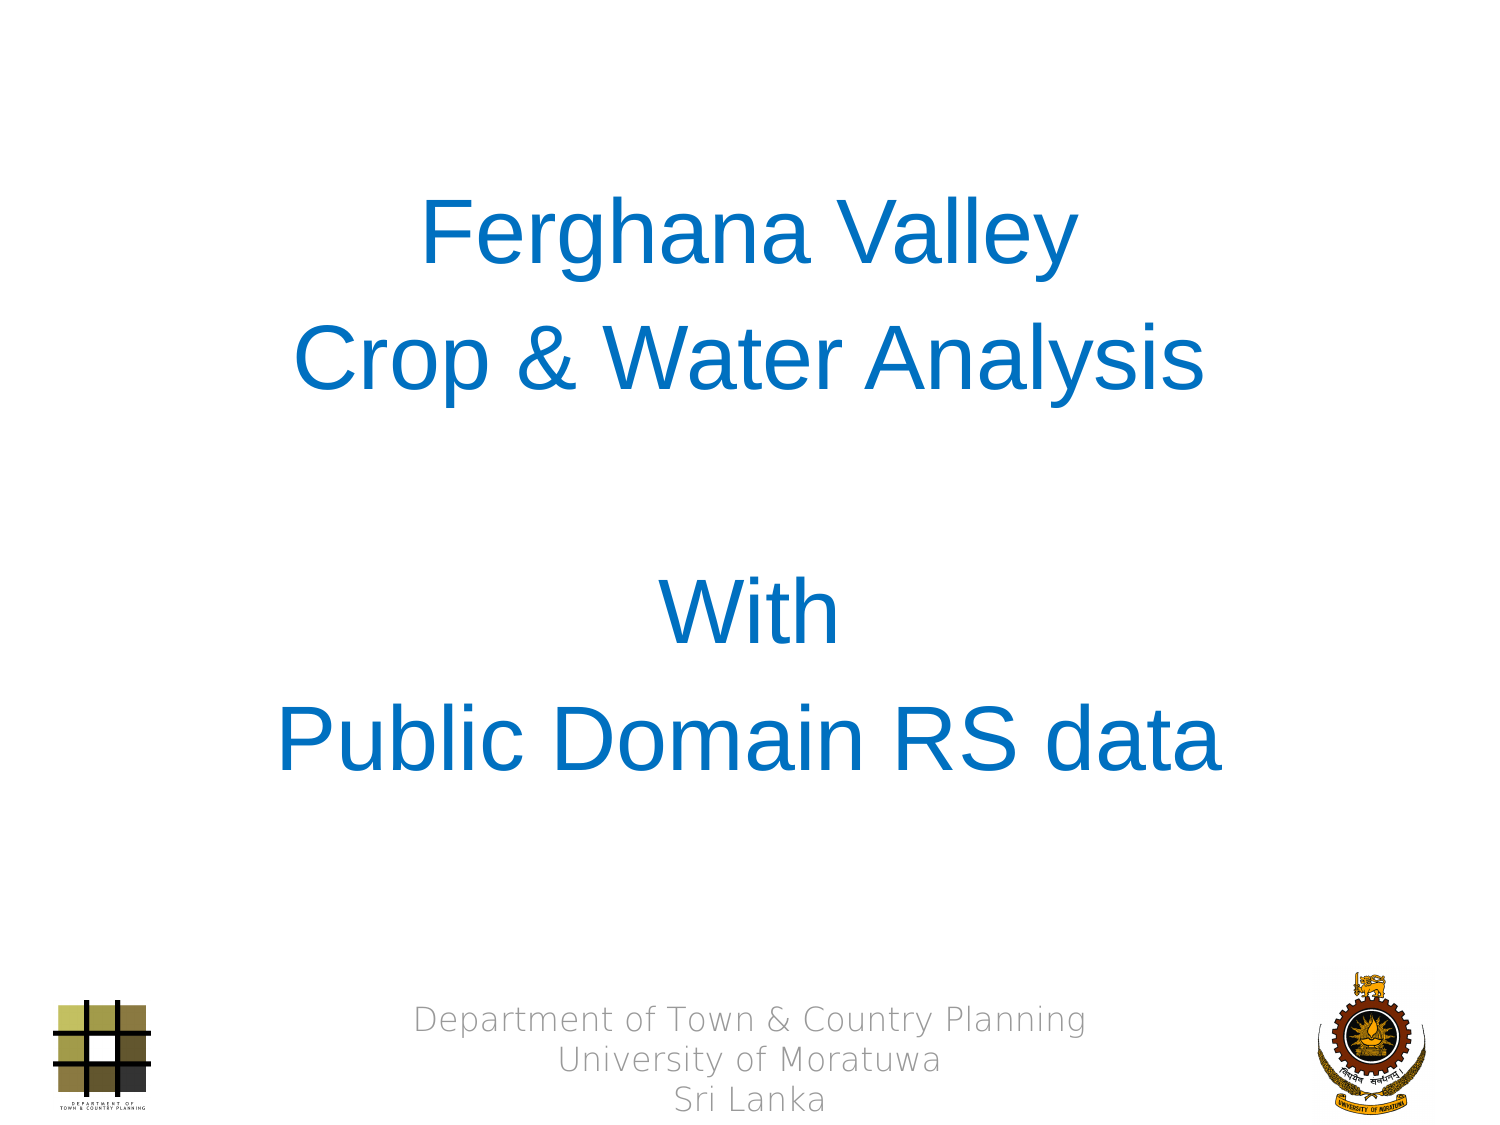

# Ferghana Valley
Crop & Water Analysis
With
Public Domain RS data